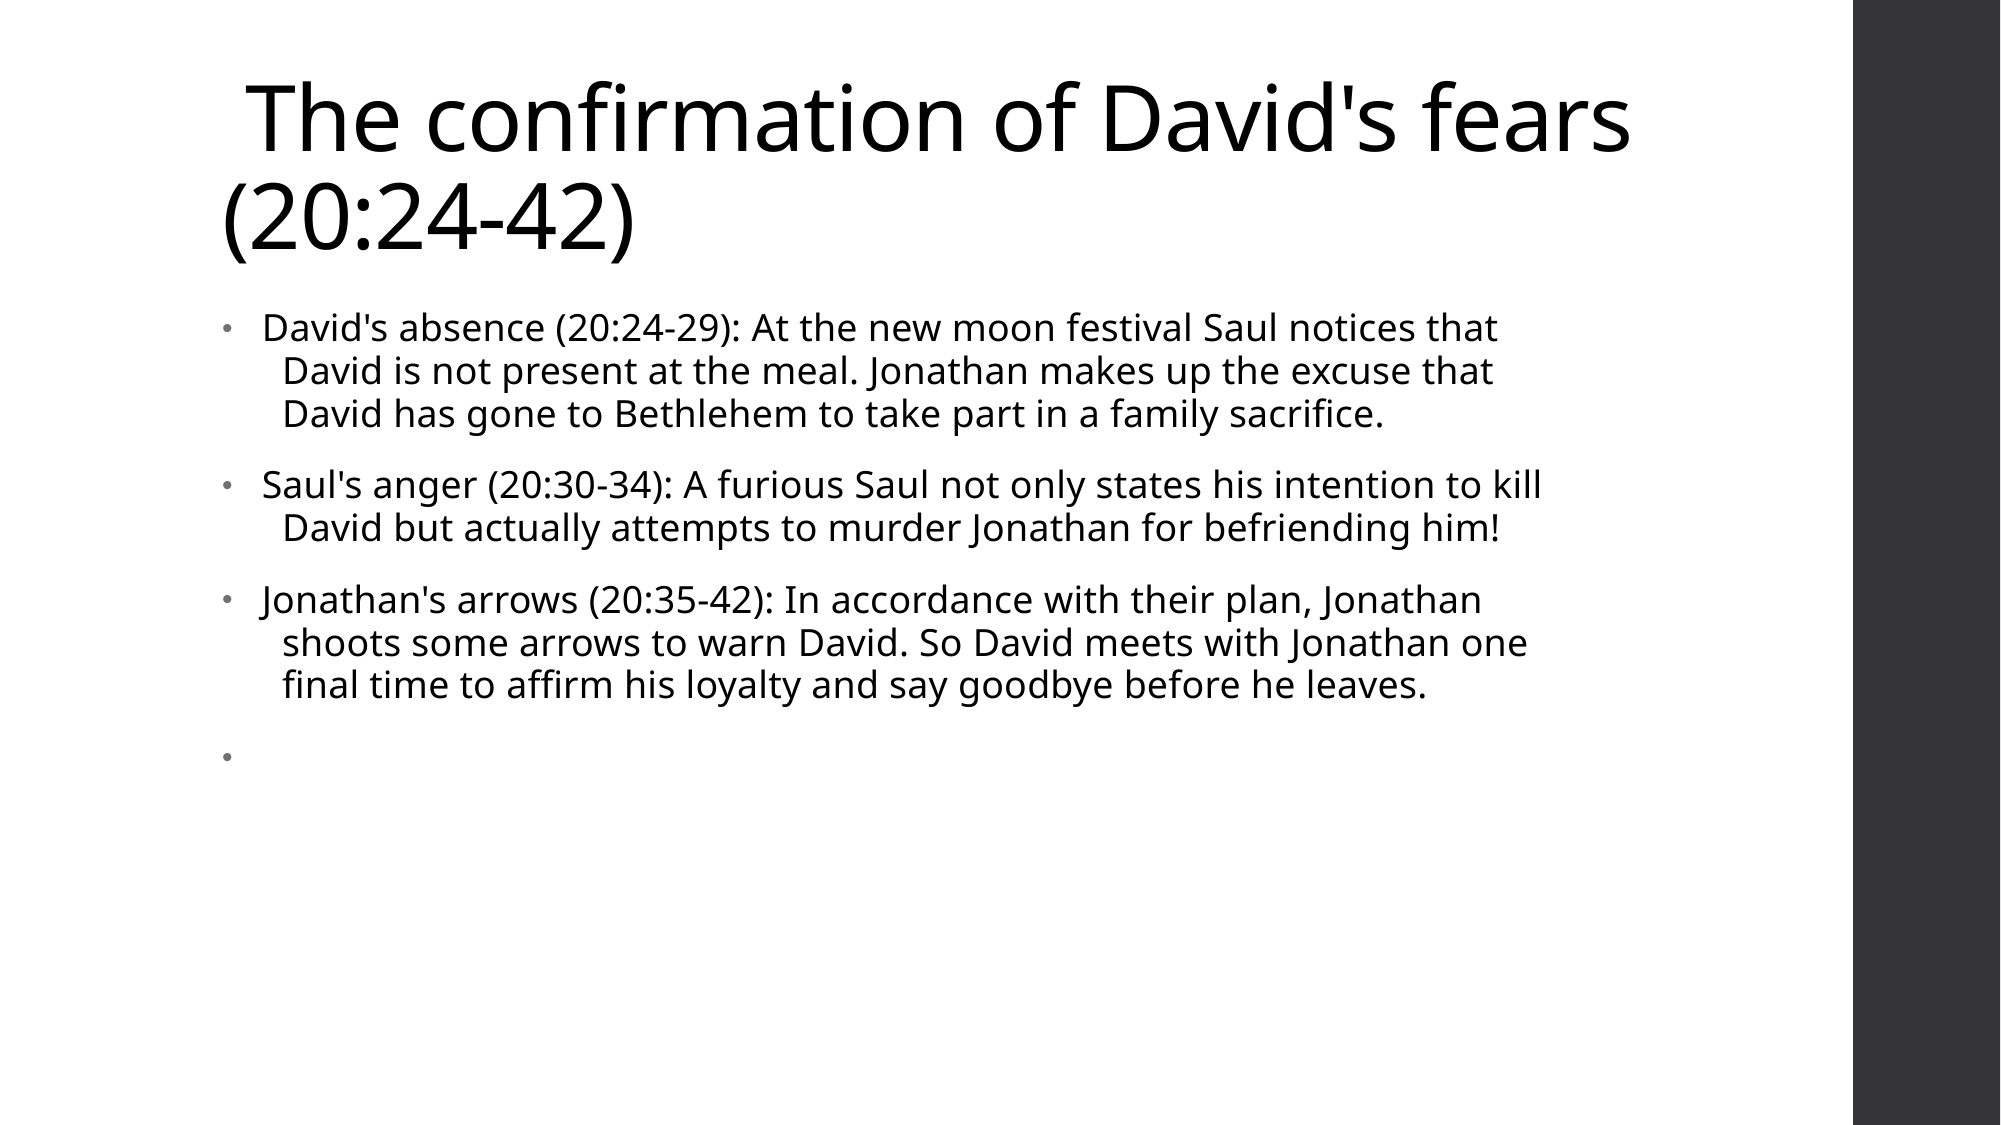

# The confirmation of David's fears (20:24-42)
 David's absence (20:24-29): At the new moon festival Saul notices that David is not present at the meal. Jonathan makes up the excuse that David has gone to Bethlehem to take part in a family sacrifice.
 Saul's anger (20:30-34): A furious Saul not only states his intention to kill David but actually attempts to murder Jonathan for befriending him!
 Jonathan's arrows (20:35-42): In accordance with their plan, Jonathan shoots some arrows to warn David. So David meets with Jonathan one final time to affirm his loyalty and say goodbye before he leaves.